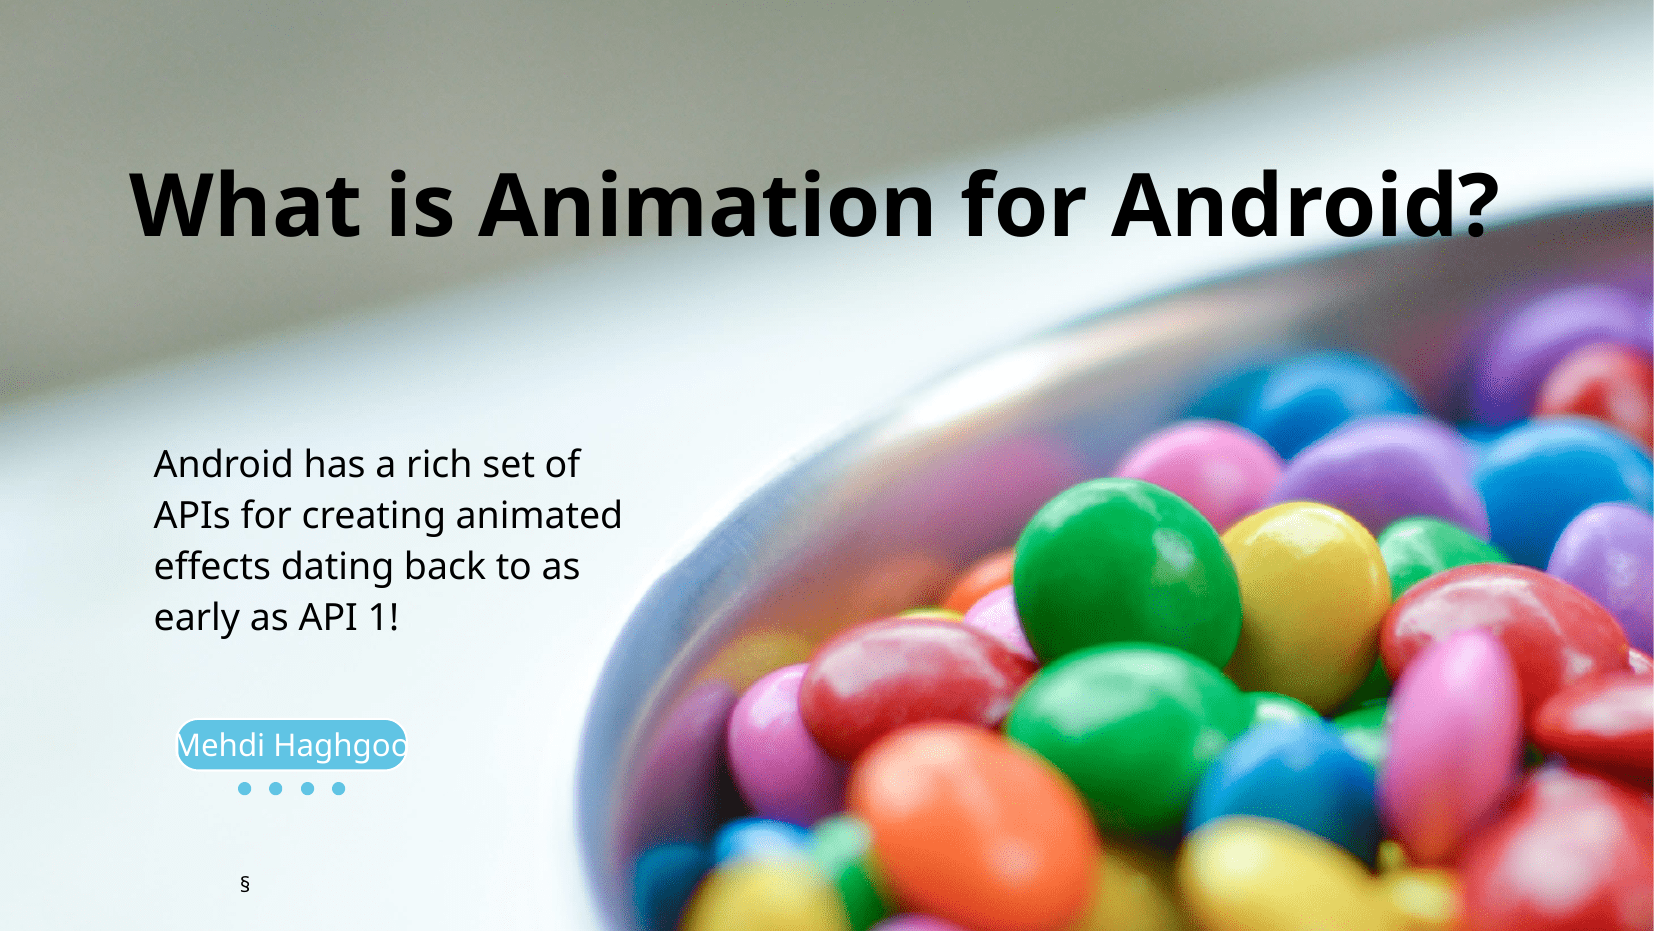

What is Animation for Android?
# Android has a rich set of APIs for creating animated effects dating back to as early as API 1!
Mehdi Haghgoo
§